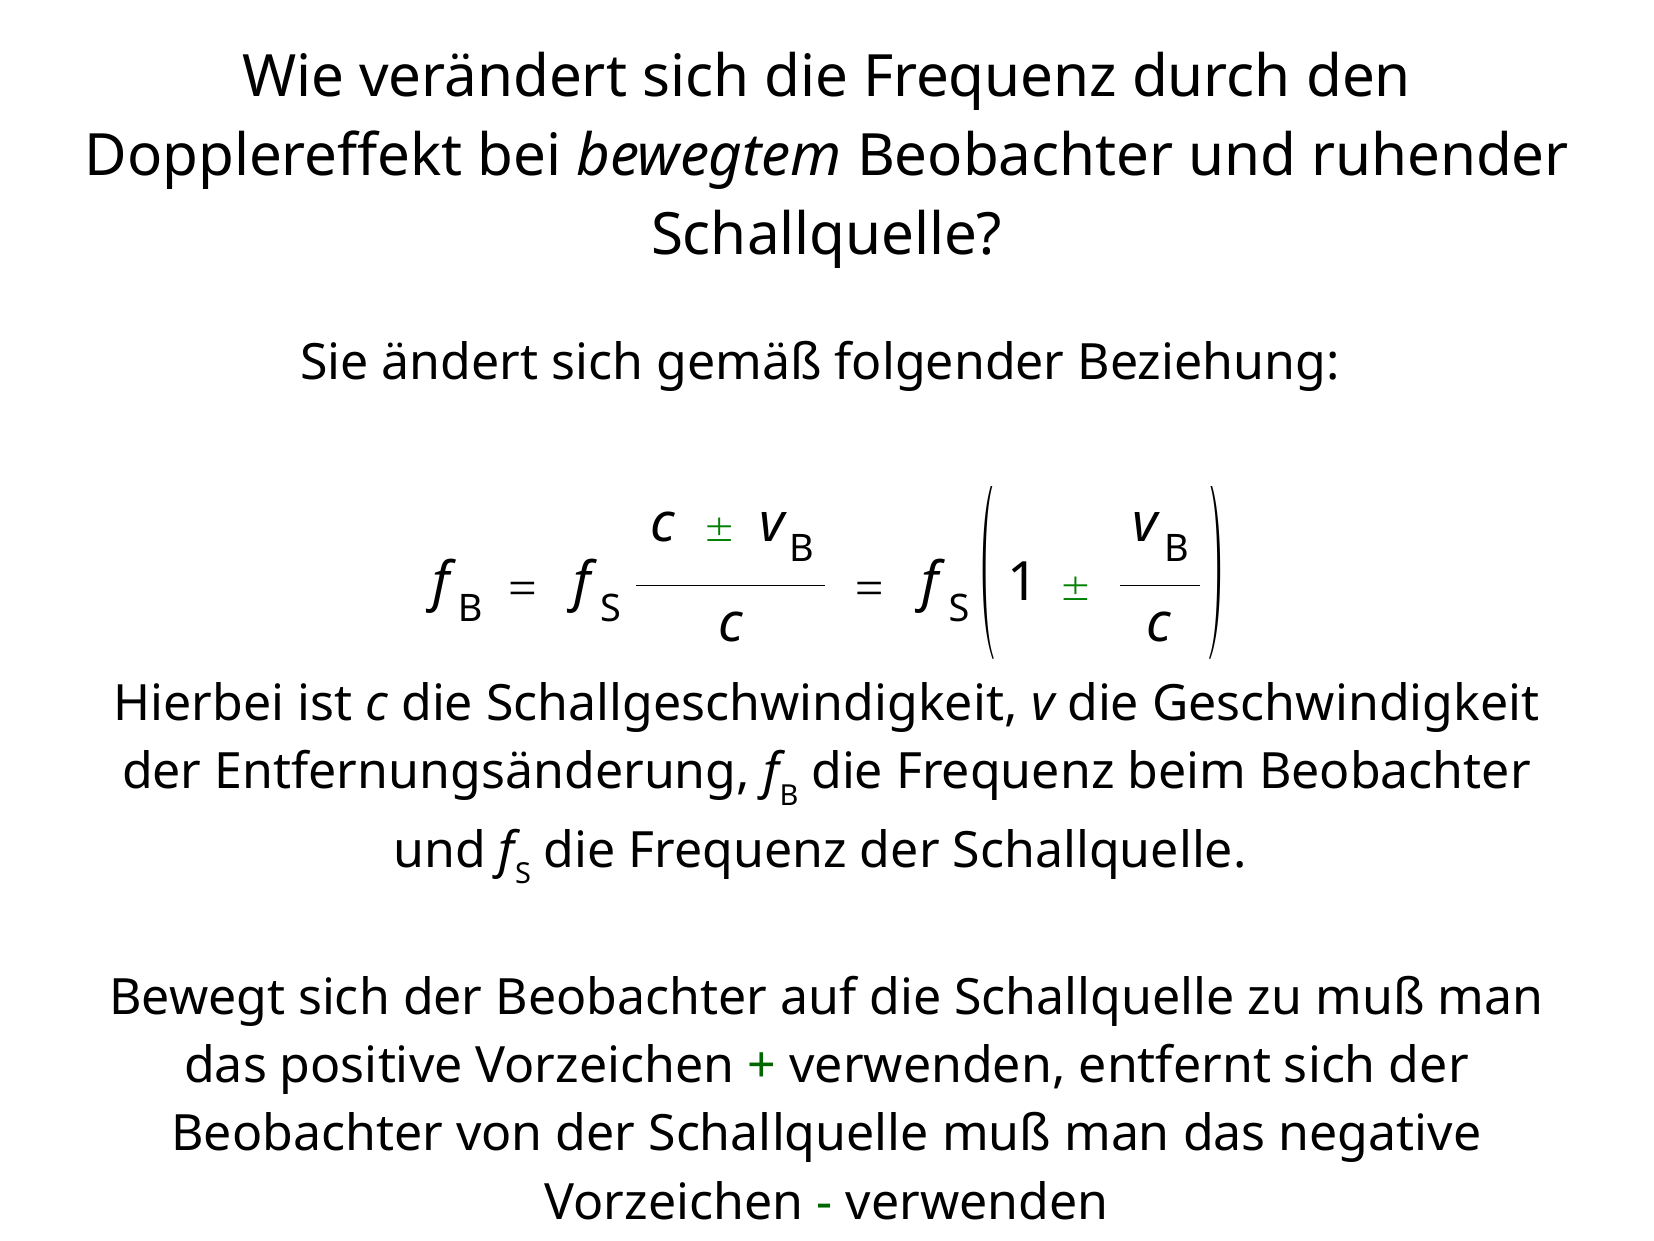

# Wie verändert sich die Frequenz durch den Dopplereffekt bei bewegtem Beobachter und ruhender Schallquelle?
Sie ändert sich gemäß folgender Beziehung:
Hierbei ist c die Schallgeschwindigkeit, v die Geschwindigkeit der Entfernungsänderung, fB die Frequenz beim Beobachter und fS die Frequenz der Schallquelle.
Bewegt sich der Beobachter auf die Schallquelle zu muß man das positive Vorzeichen + verwenden, entfernt sich der Beobachter von der Schallquelle muß man das negative Vorzeichen - verwenden